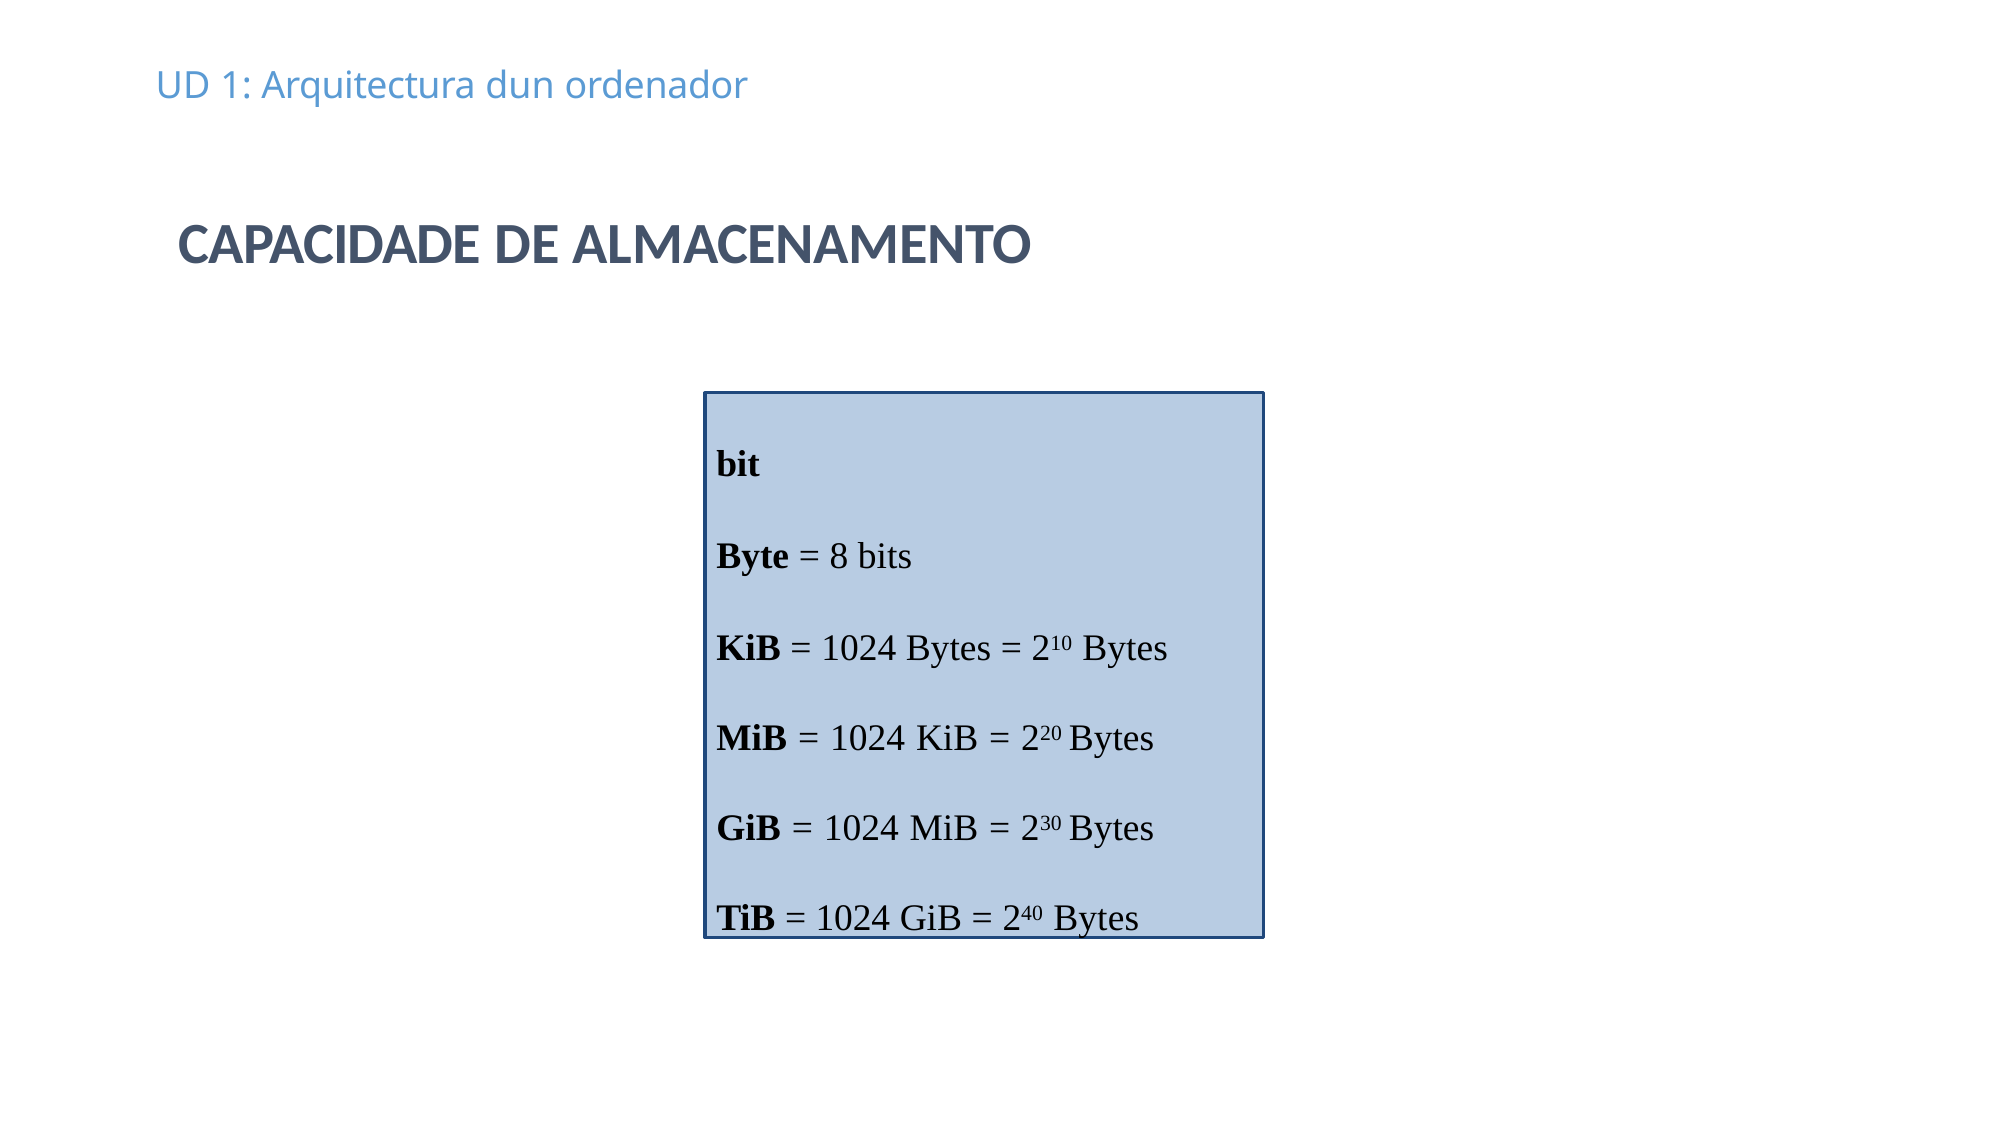

UD 1: Arquitectura dun ordenador
# CAPACIDADE DE ALMACENAMENTO
bit
Byte = 8 bits
KiB = 1024 Bytes = 210 Bytes
MiB = 1024 KiB = 220 Bytes GiB = 1024 MiB = 230 Bytes TiB = 1024 GiB = 240 Bytes